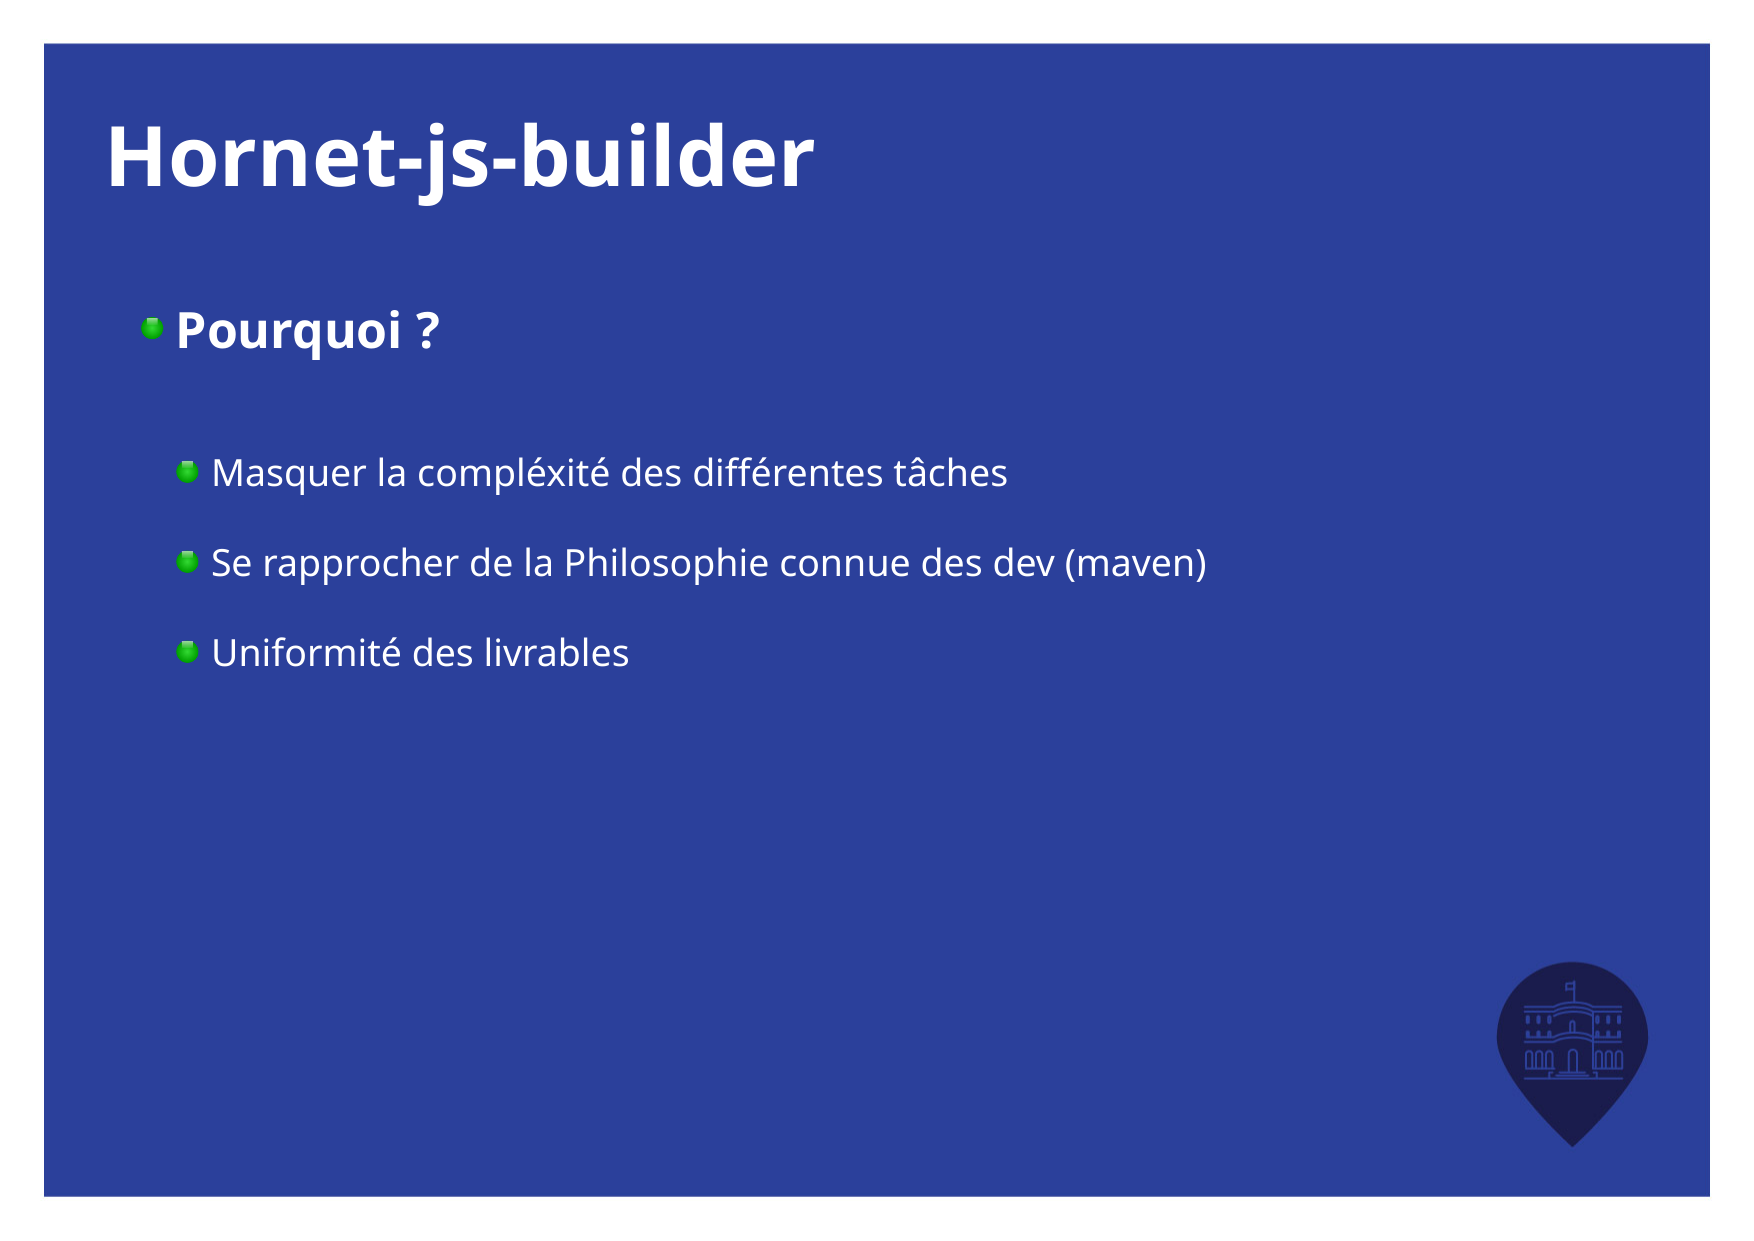

# Hornet-js-builder
Pourquoi ?
Masquer la compléxité des différentes tâches
Se rapprocher de la Philosophie connue des dev (maven)
Uniformité des livrables